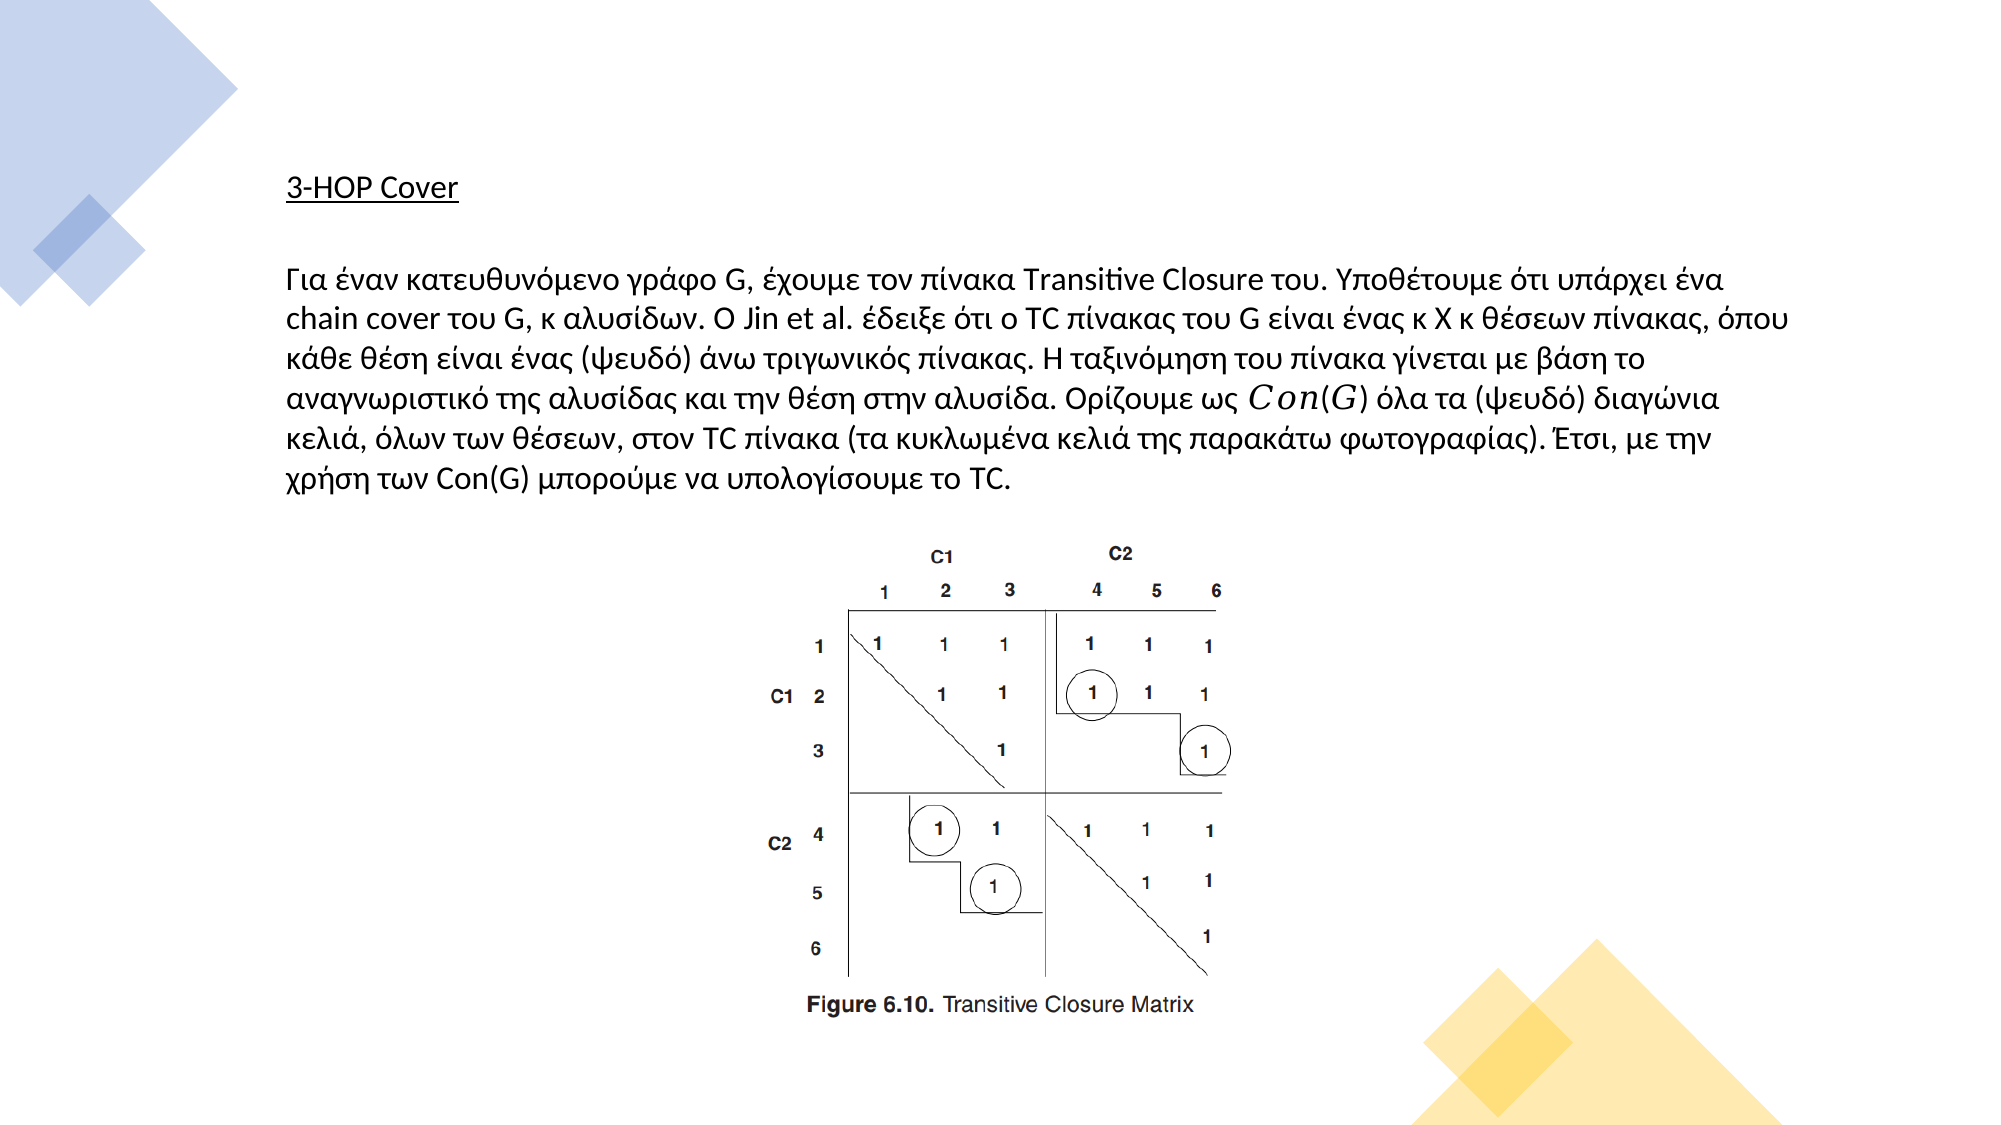

3-HOP Cover
Για έναν κατευθυνόμενο γράφο G, έχουμε τον πίνακα Transitive Closure του. Υποθέτουμε ότι υπάρχει ένα chain cover του G, κ αλυσίδων. Ο Jin et al. έδειξε ότι o TC πίνακας του G είναι ένας κ Χ κ θέσεων πίνακας, όπου κάθε θέση είναι ένας (ψευδό) άνω τριγωνικός πίνακας. Η ταξινόμηση του πίνακα γίνεται με βάση το αναγνωριστικό της αλυσίδας και την θέση στην αλυσίδα. Ορίζουμε ως 𝐶𝑜𝑛(𝐺) όλα τα (ψευδό) διαγώνια κελιά, όλων των θέσεων, στον TC πίνακα (τα κυκλωμένα κελιά της παρακάτω φωτογραφίας). Έτσι, με την χρήση των Con(G) μπορούμε να υπολογίσουμε το TC.